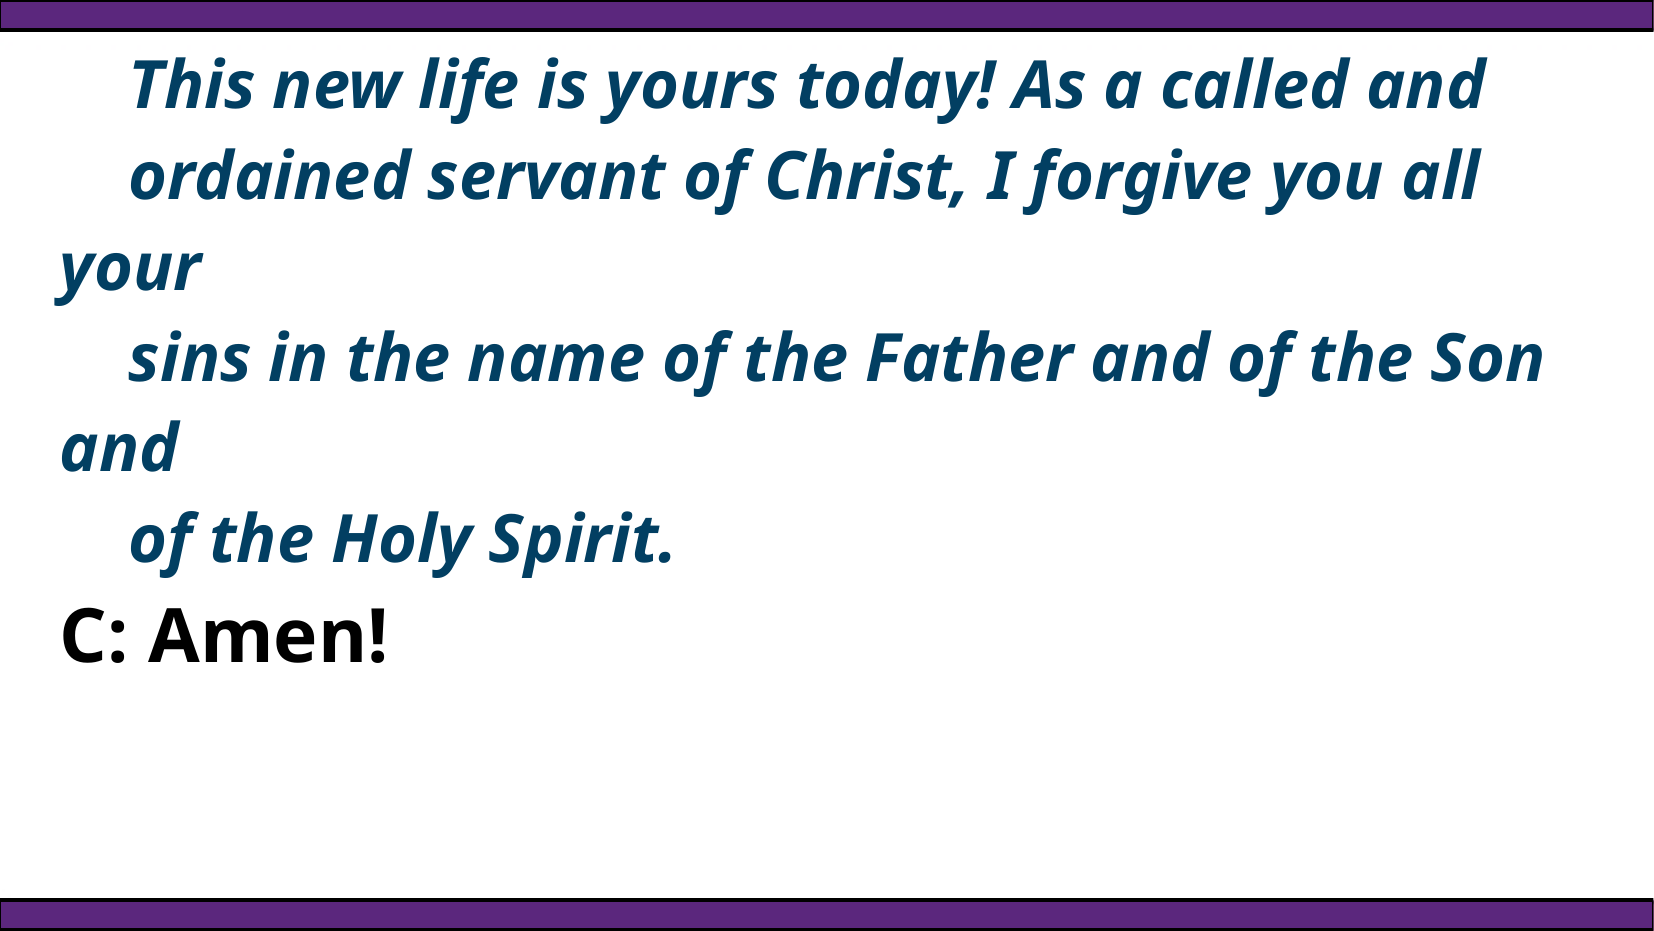

This new life is yours today! As a called and
 ordained servant of Christ, I forgive you all your
 sins in the name of the Father and of the Son and
 of the Holy Spirit.
C: Amen!